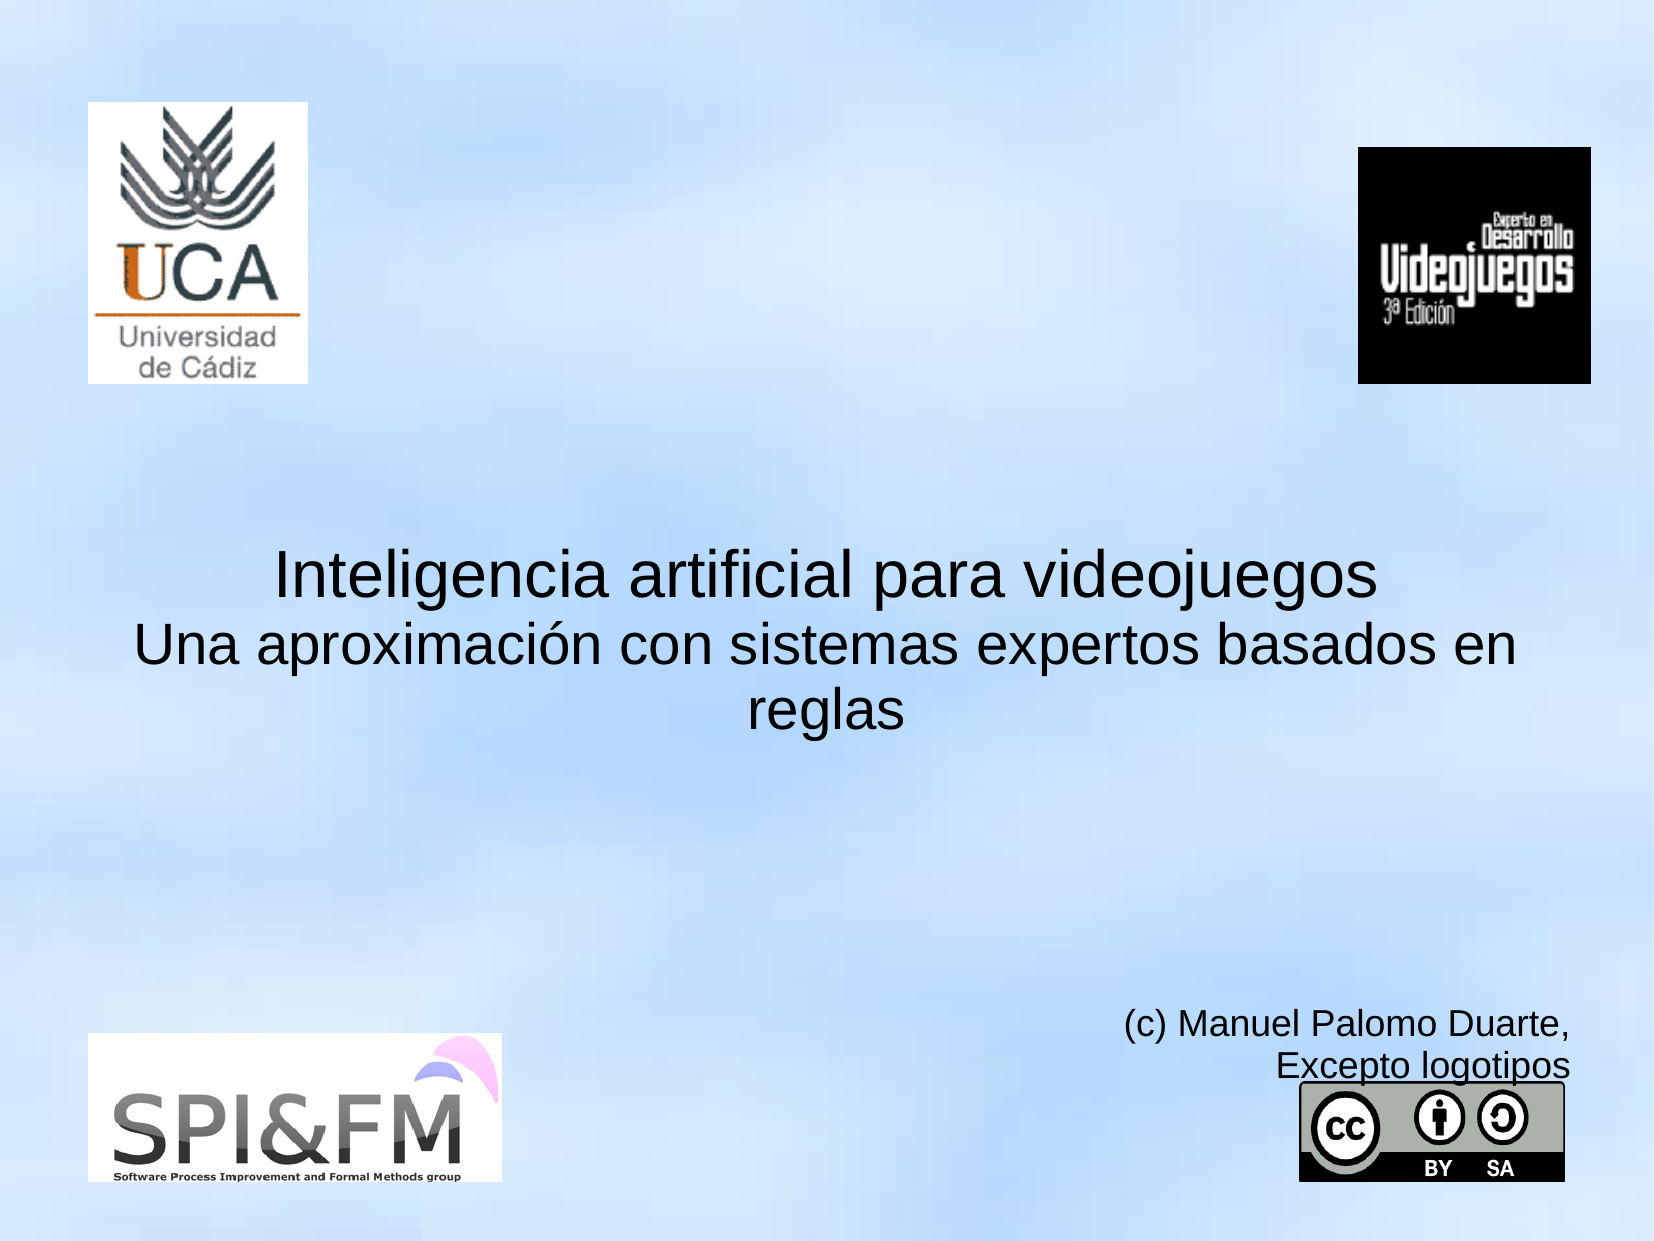

#
Inteligencia artificial para videojuegos
Una aproximación con sistemas expertos basados en reglas
 (c) Manuel Palomo Duarte,
Excepto logotipos